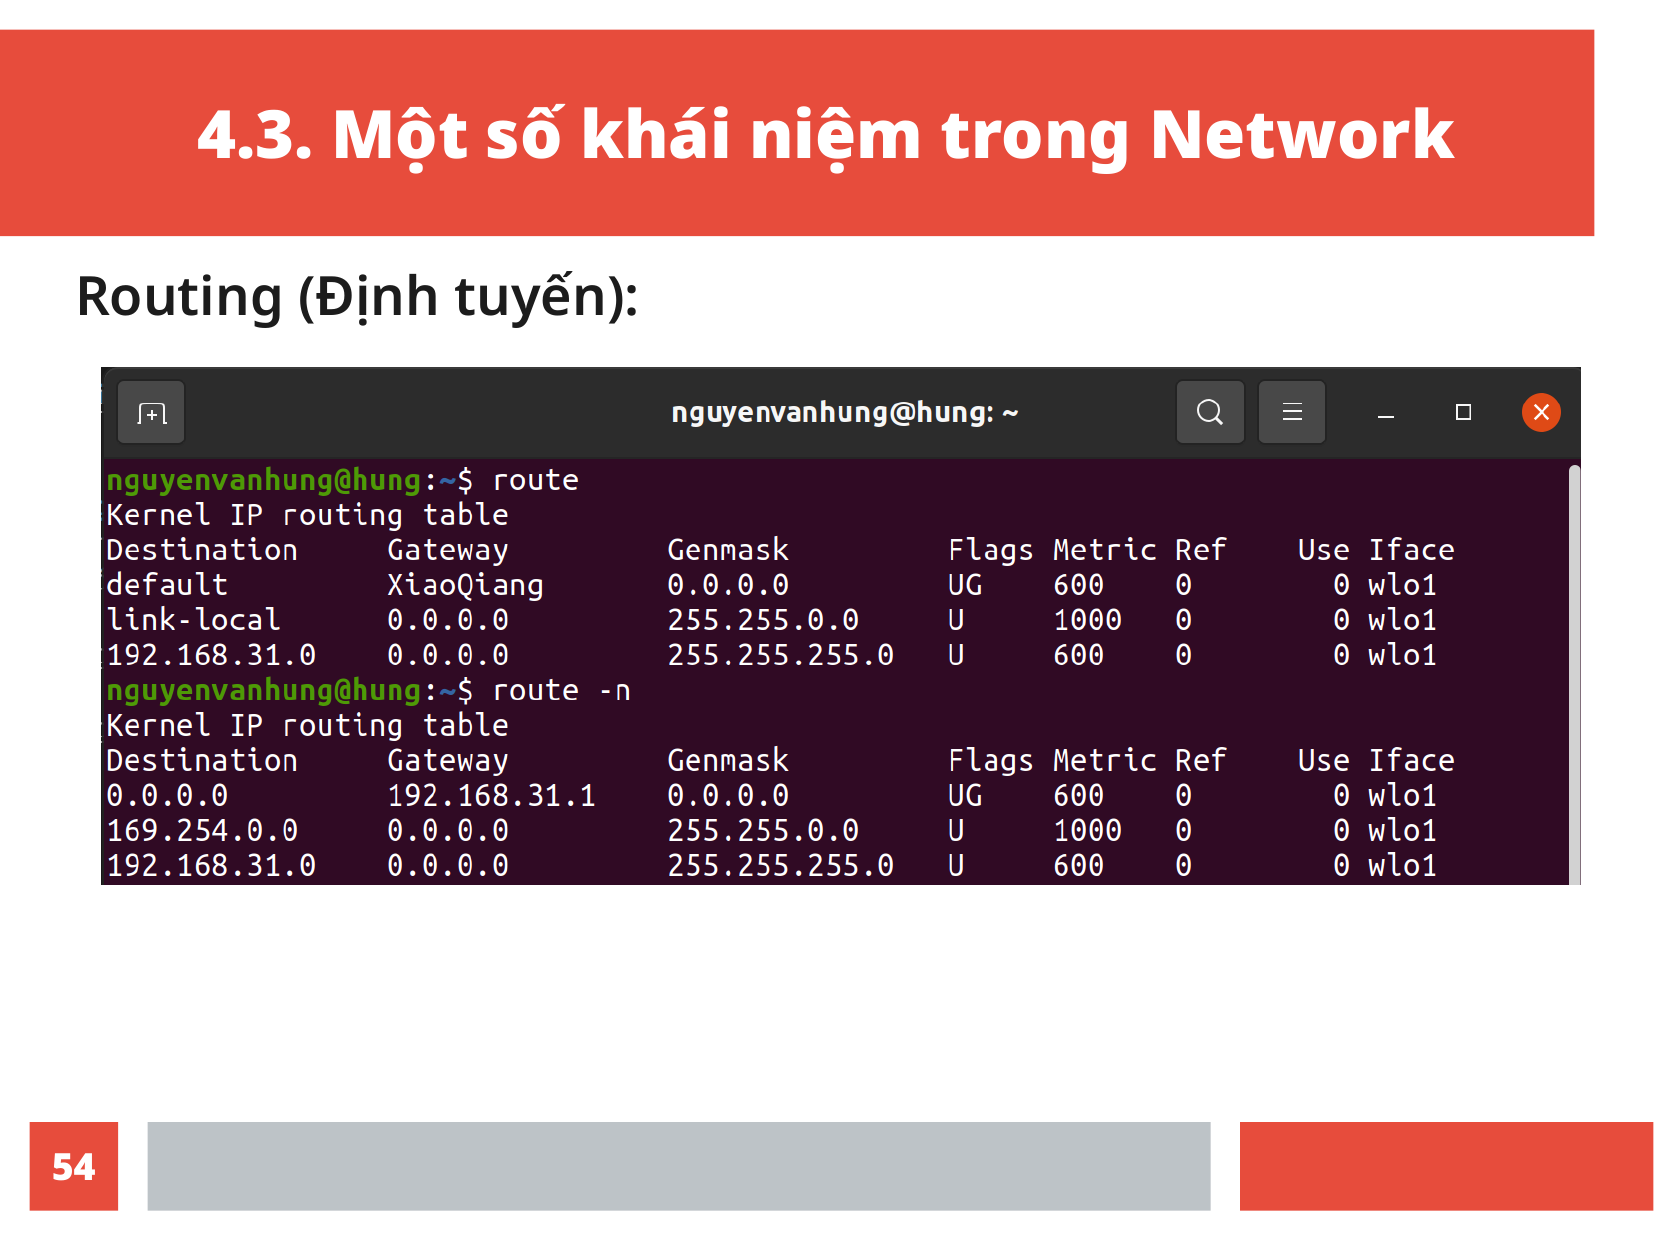

# 4.3. Một số khái niệm trong Network
Routing (Định tuyến):
54